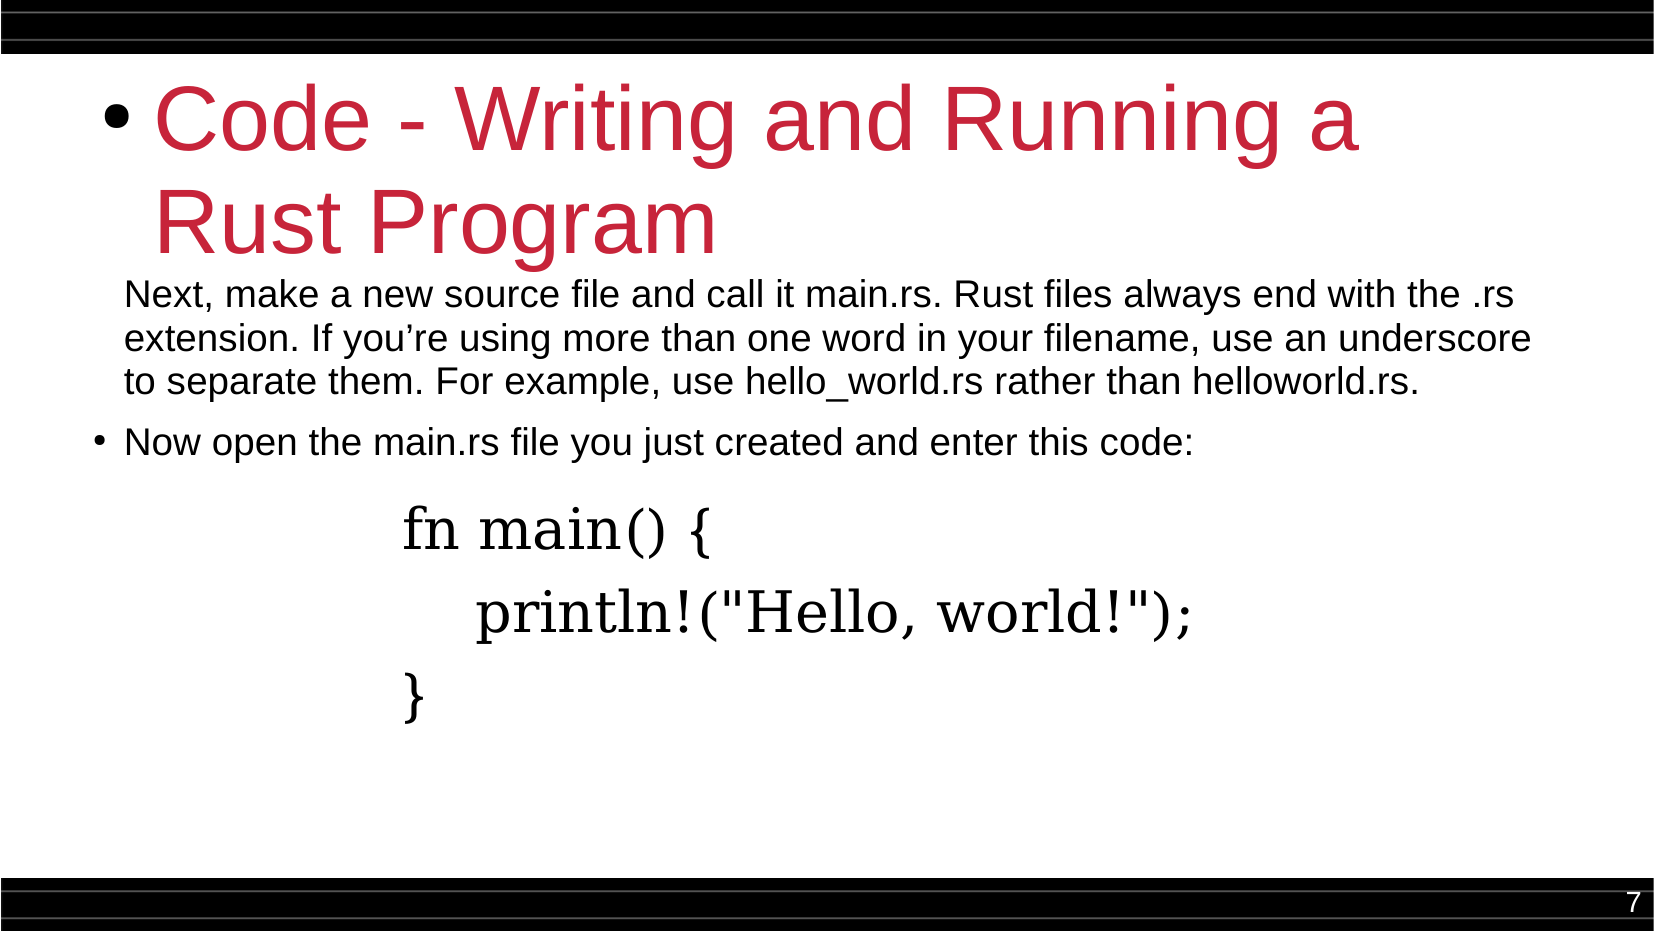

# Code - Writing and Running a Rust Program
Next, make a new source file and call it main.rs. Rust files always end with the .rs extension. If you’re using more than one word in your filename, use an underscore to separate them. For example, use hello_world.rs rather than helloworld.rs.
Now open the main.rs file you just created and enter this code:
fn main() {
 println!("Hello, world!");
}